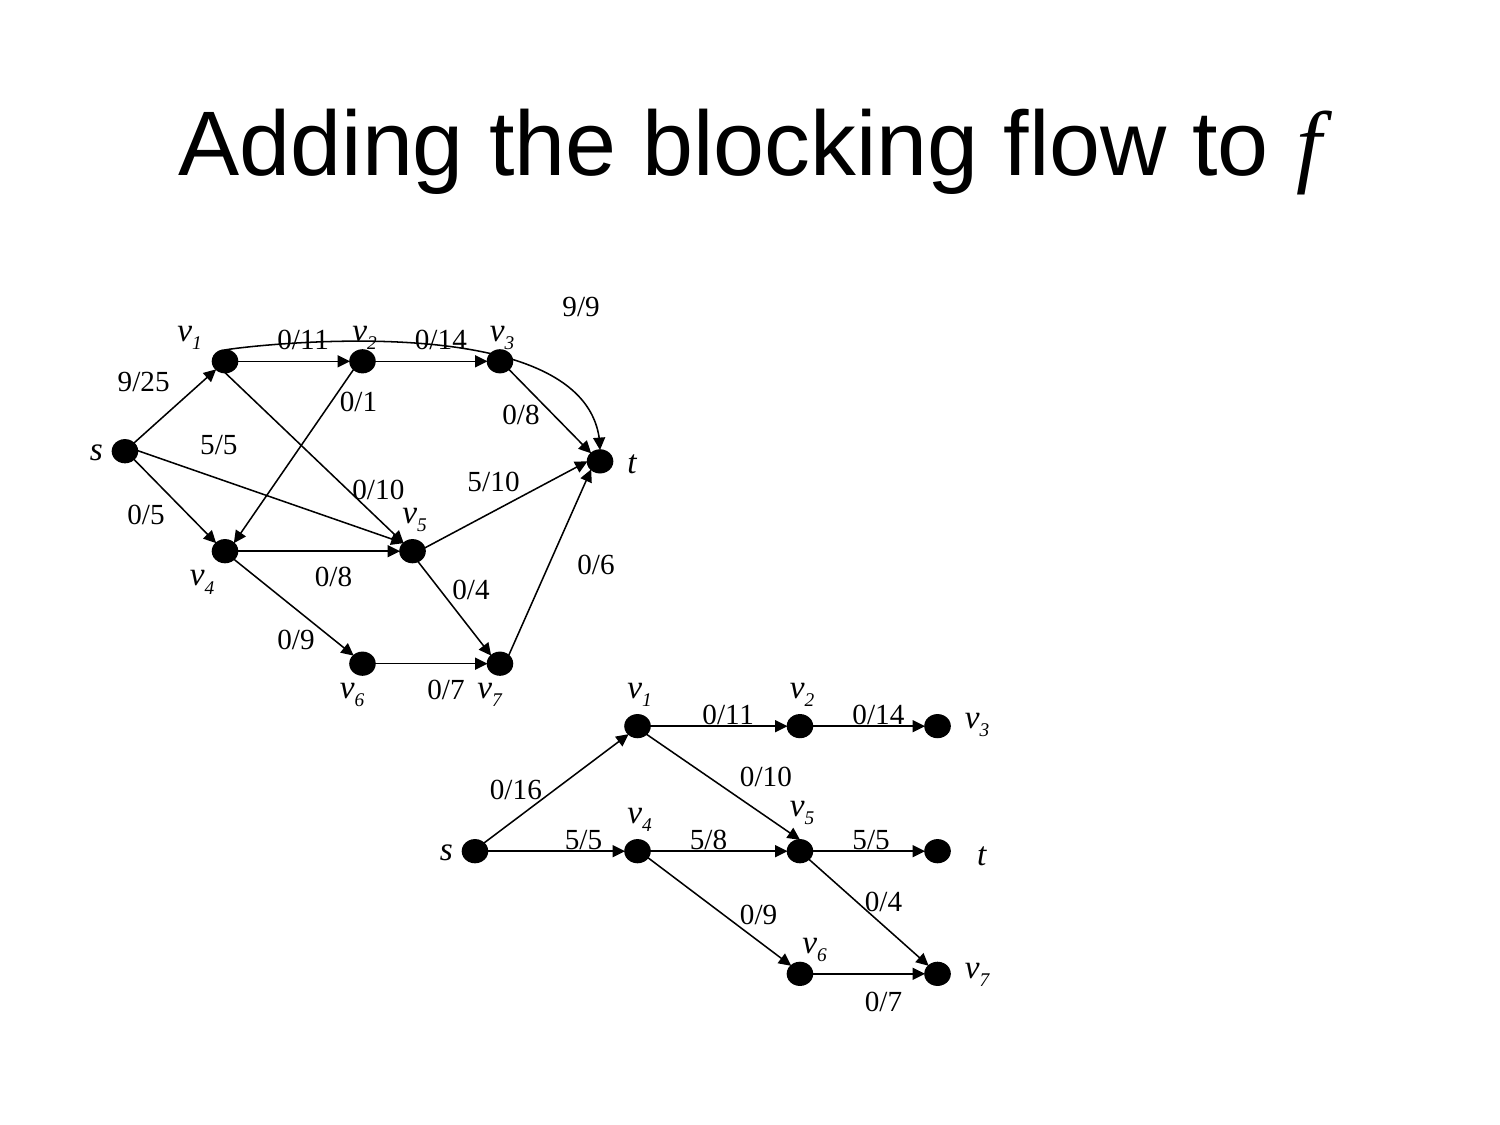

# Adding the blocking flow to f
9/9
v1
v2
v3
0/11
0/14
9/25
0/1
0/8
s
5/5
t
0/10
5/10
v5
0/5
0/6
v4
0/8
0/4
0/9
v6
v7
v1
v2
0/7
0/11
0/14
v3
0/10
0/16
v5
v4
5/5
5/8
5/5
s
t
0/4
0/9
v6
v7
0/7